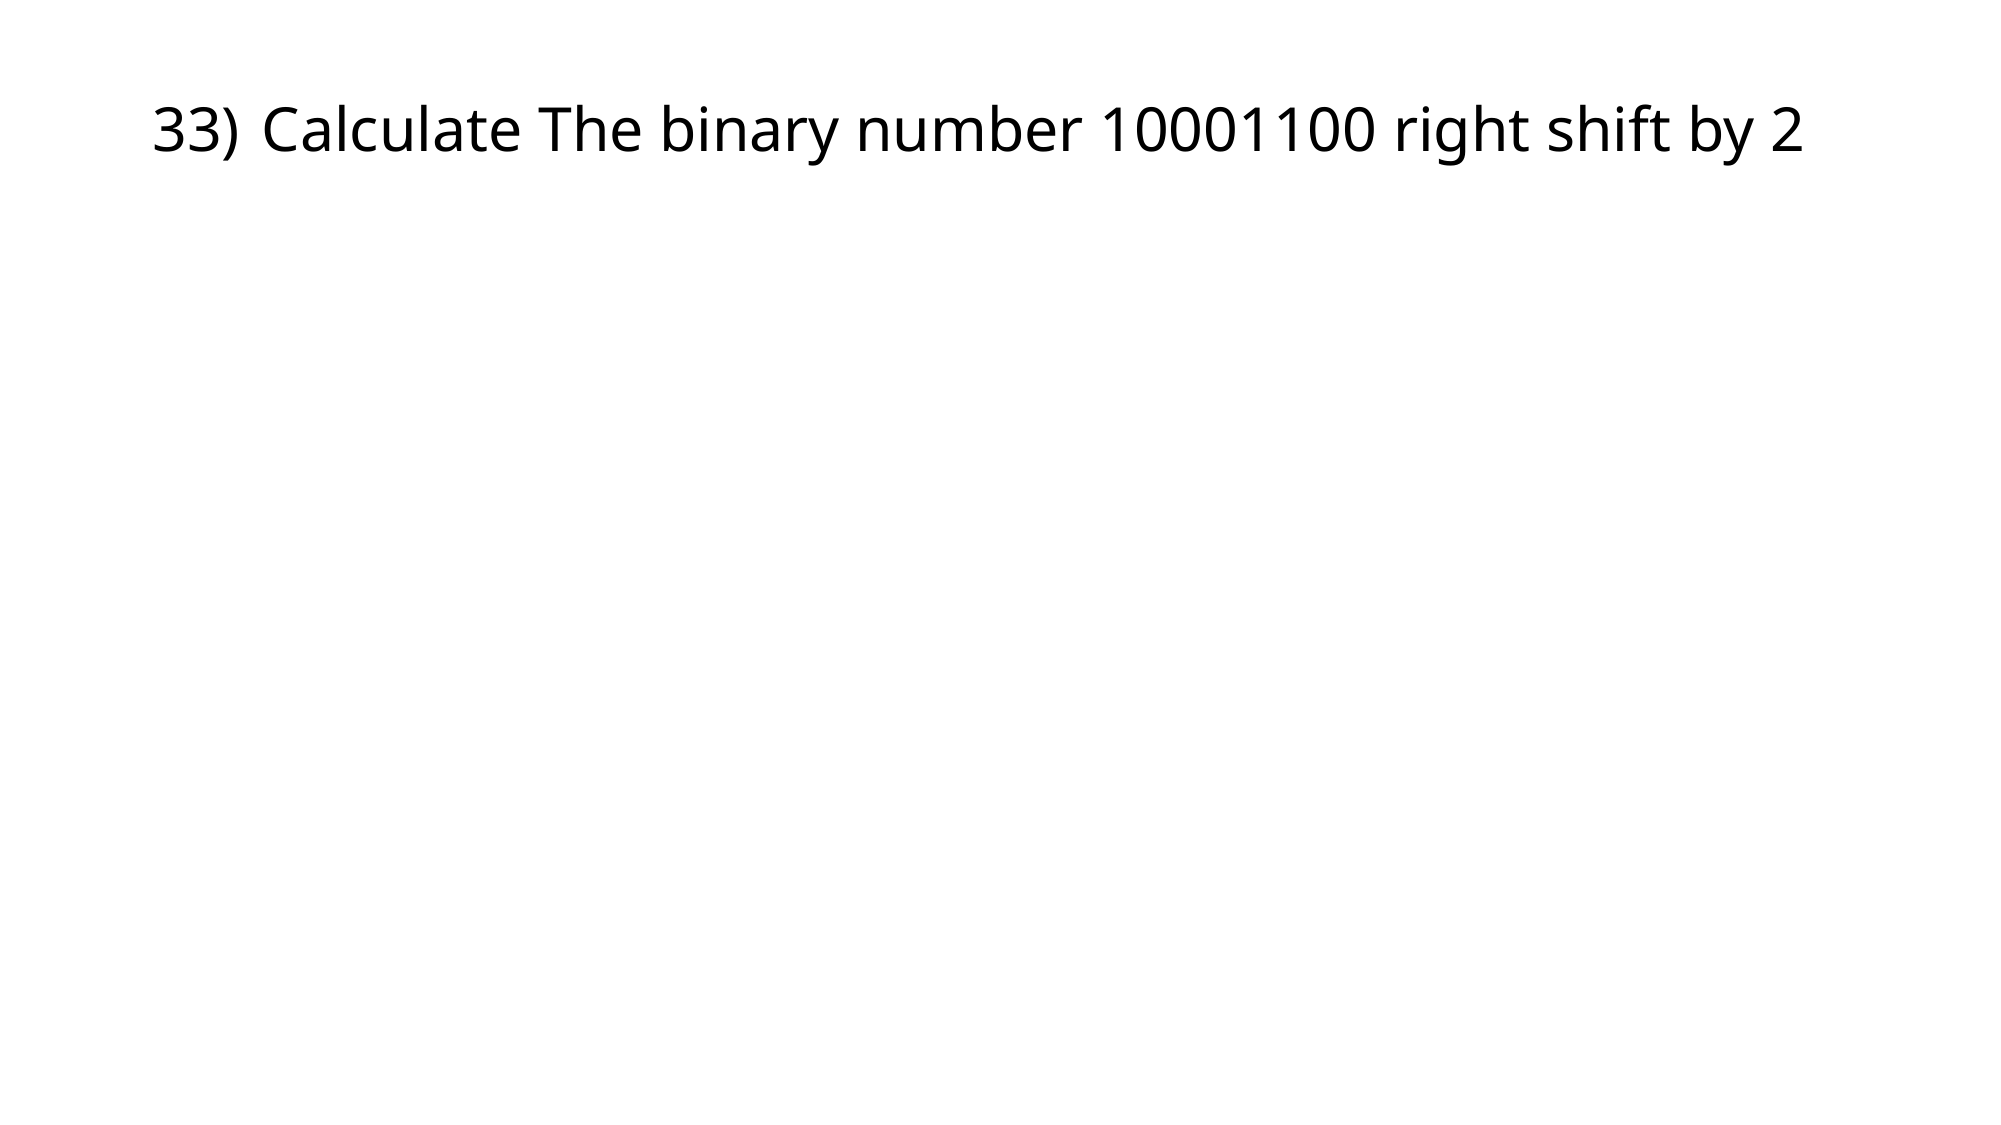

# 33)	Calculate The binary number 10001100 right shift by 2